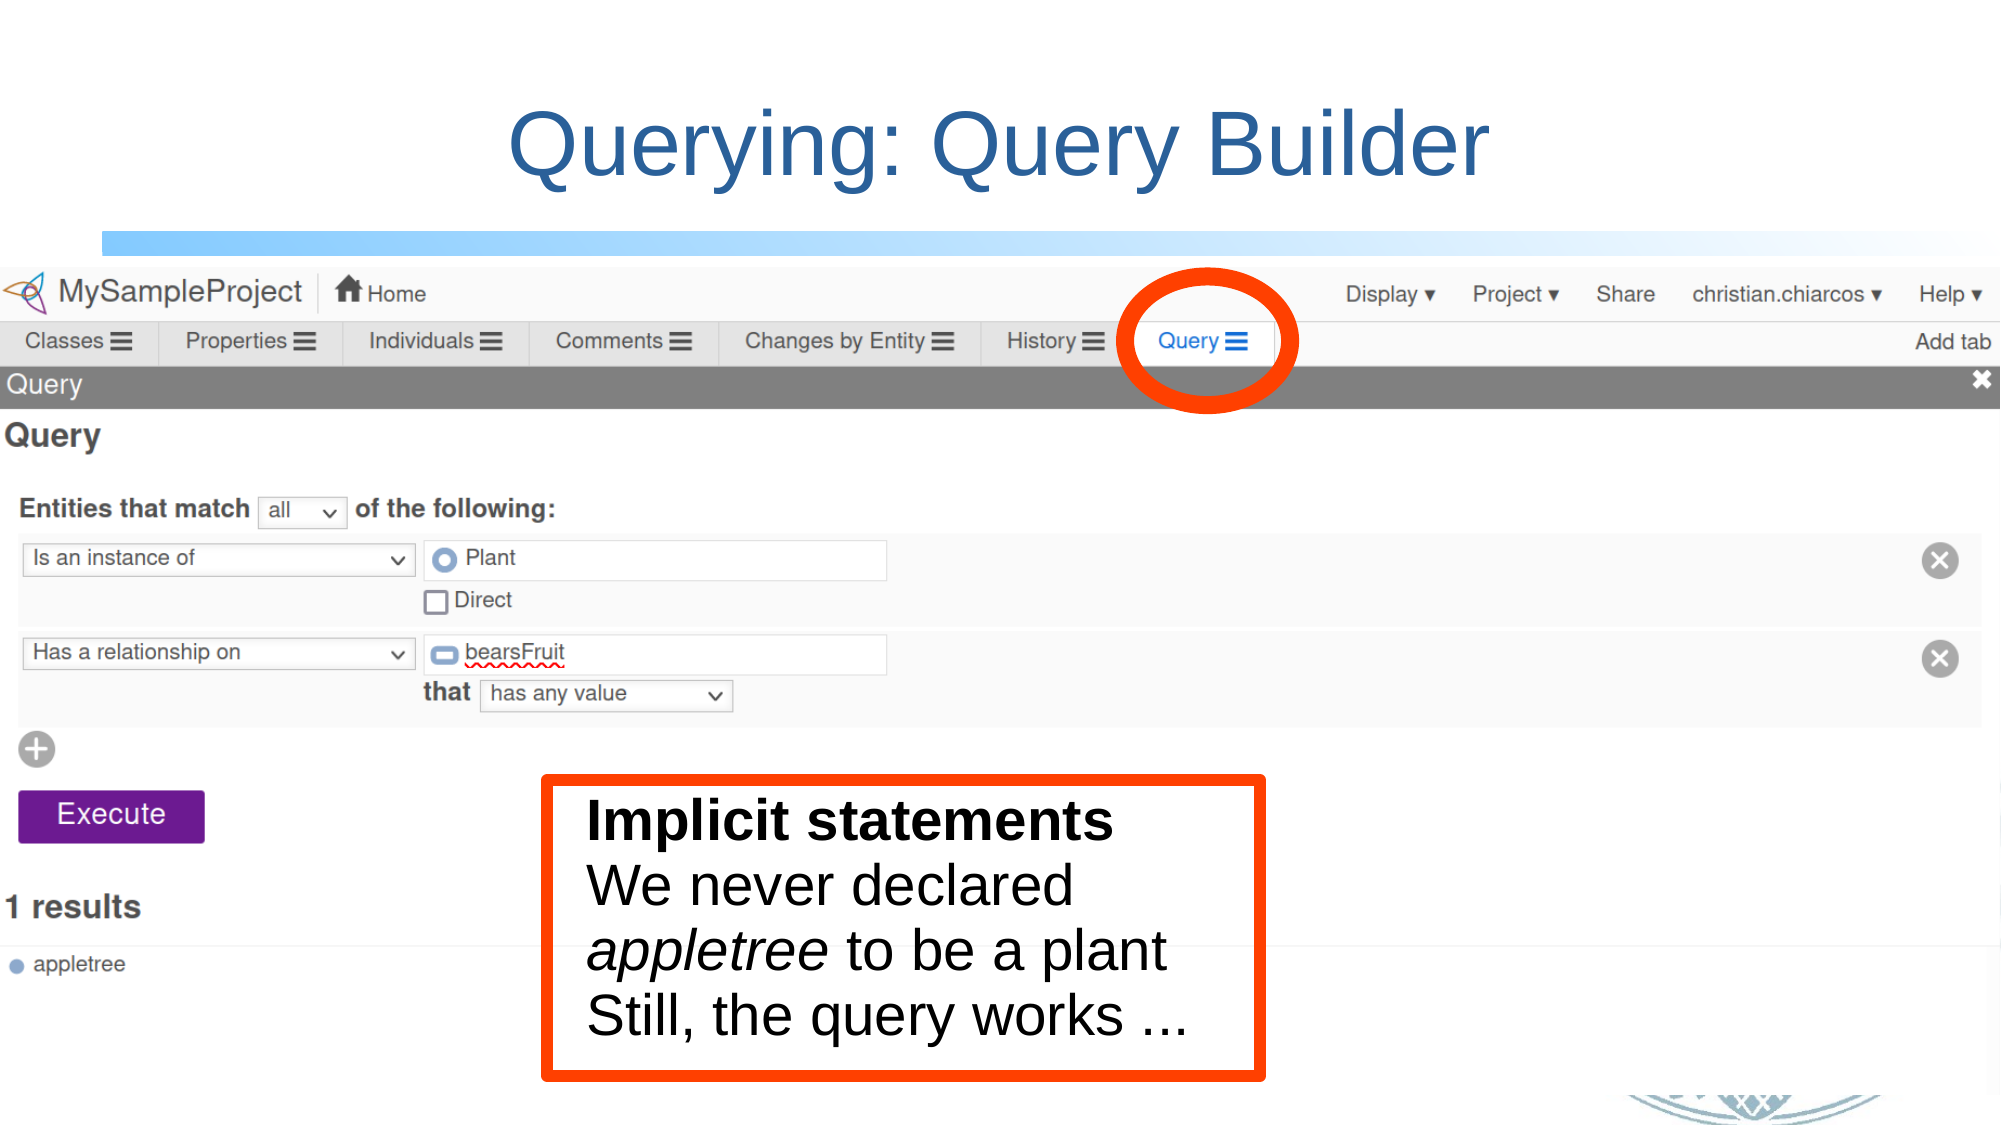

# Querying: Query Builder
Implicit statements
We never declared
appletree to be a plant
Still, the query works ...